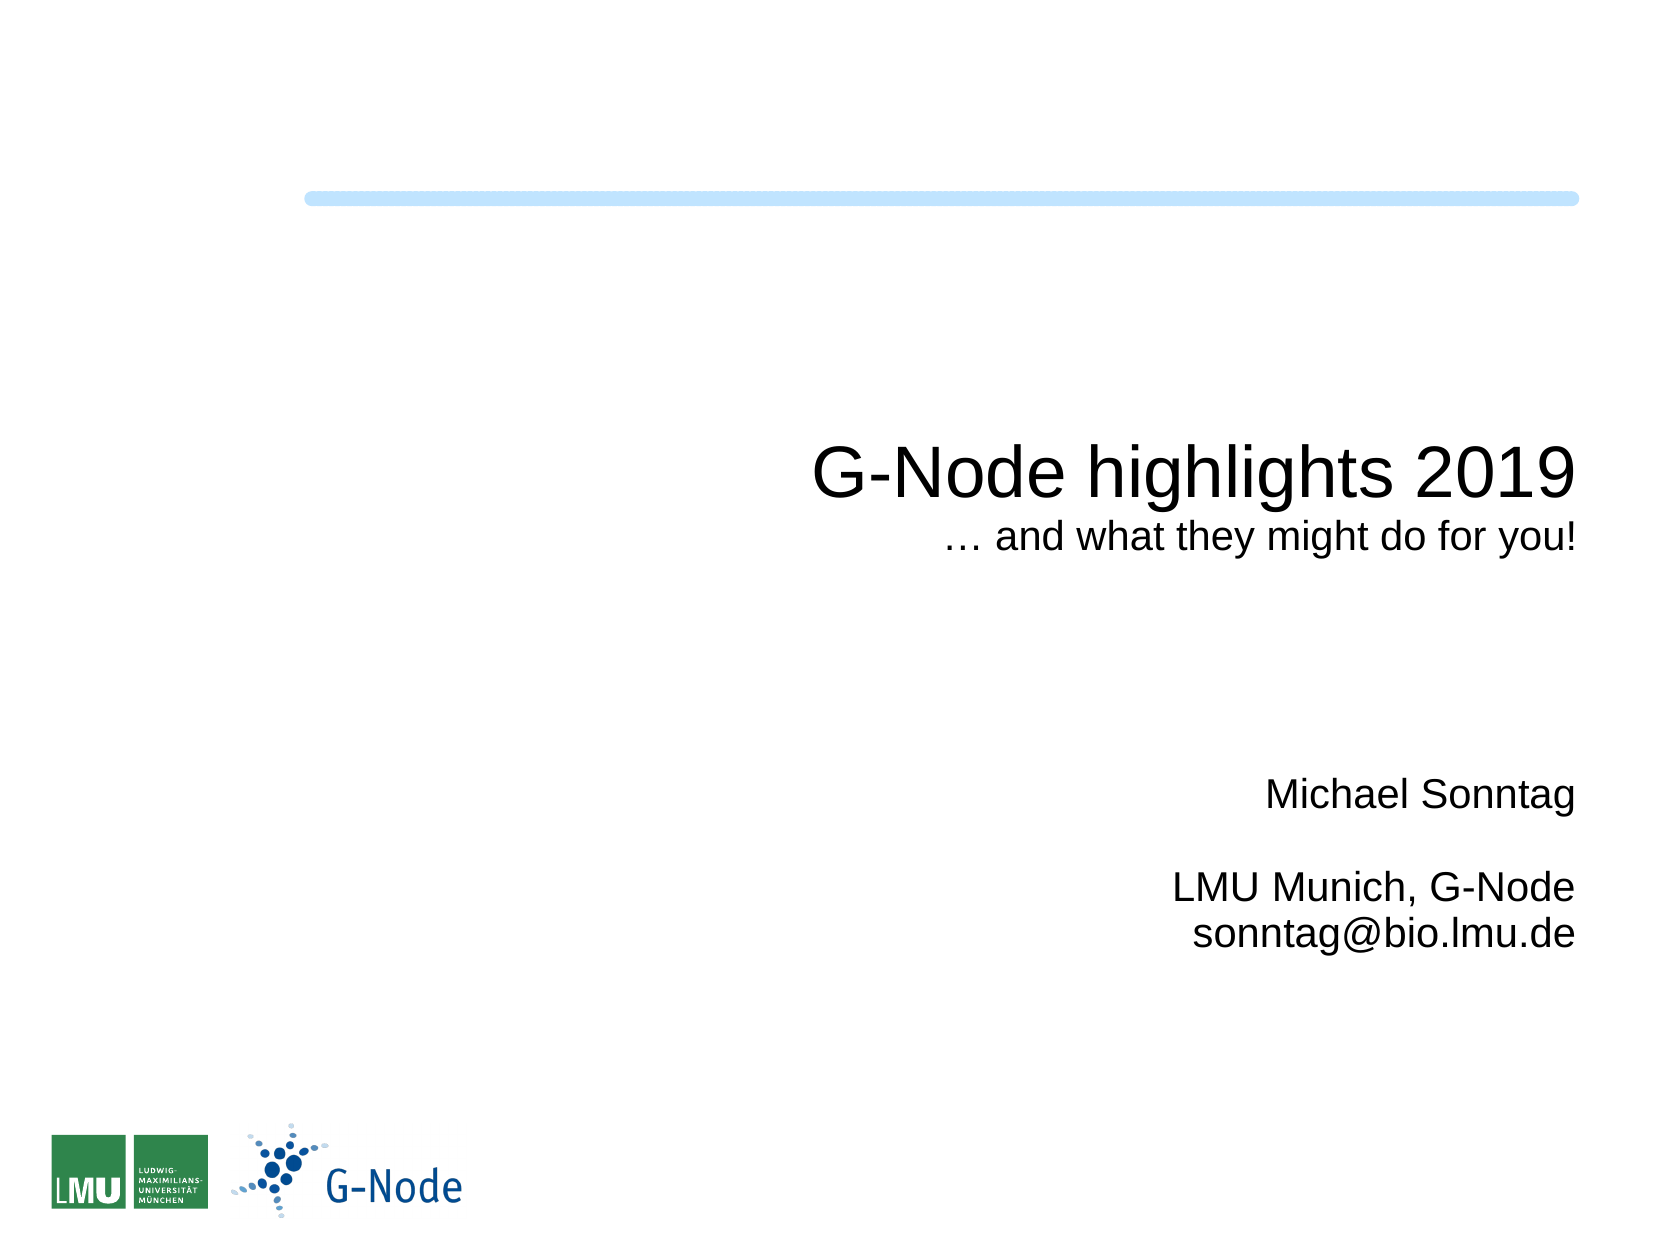

G-Node highlights 2019
… and what they might do for you!
Michael Sonntag
LMU Munich, G-Node
sonntag@bio.lmu.de